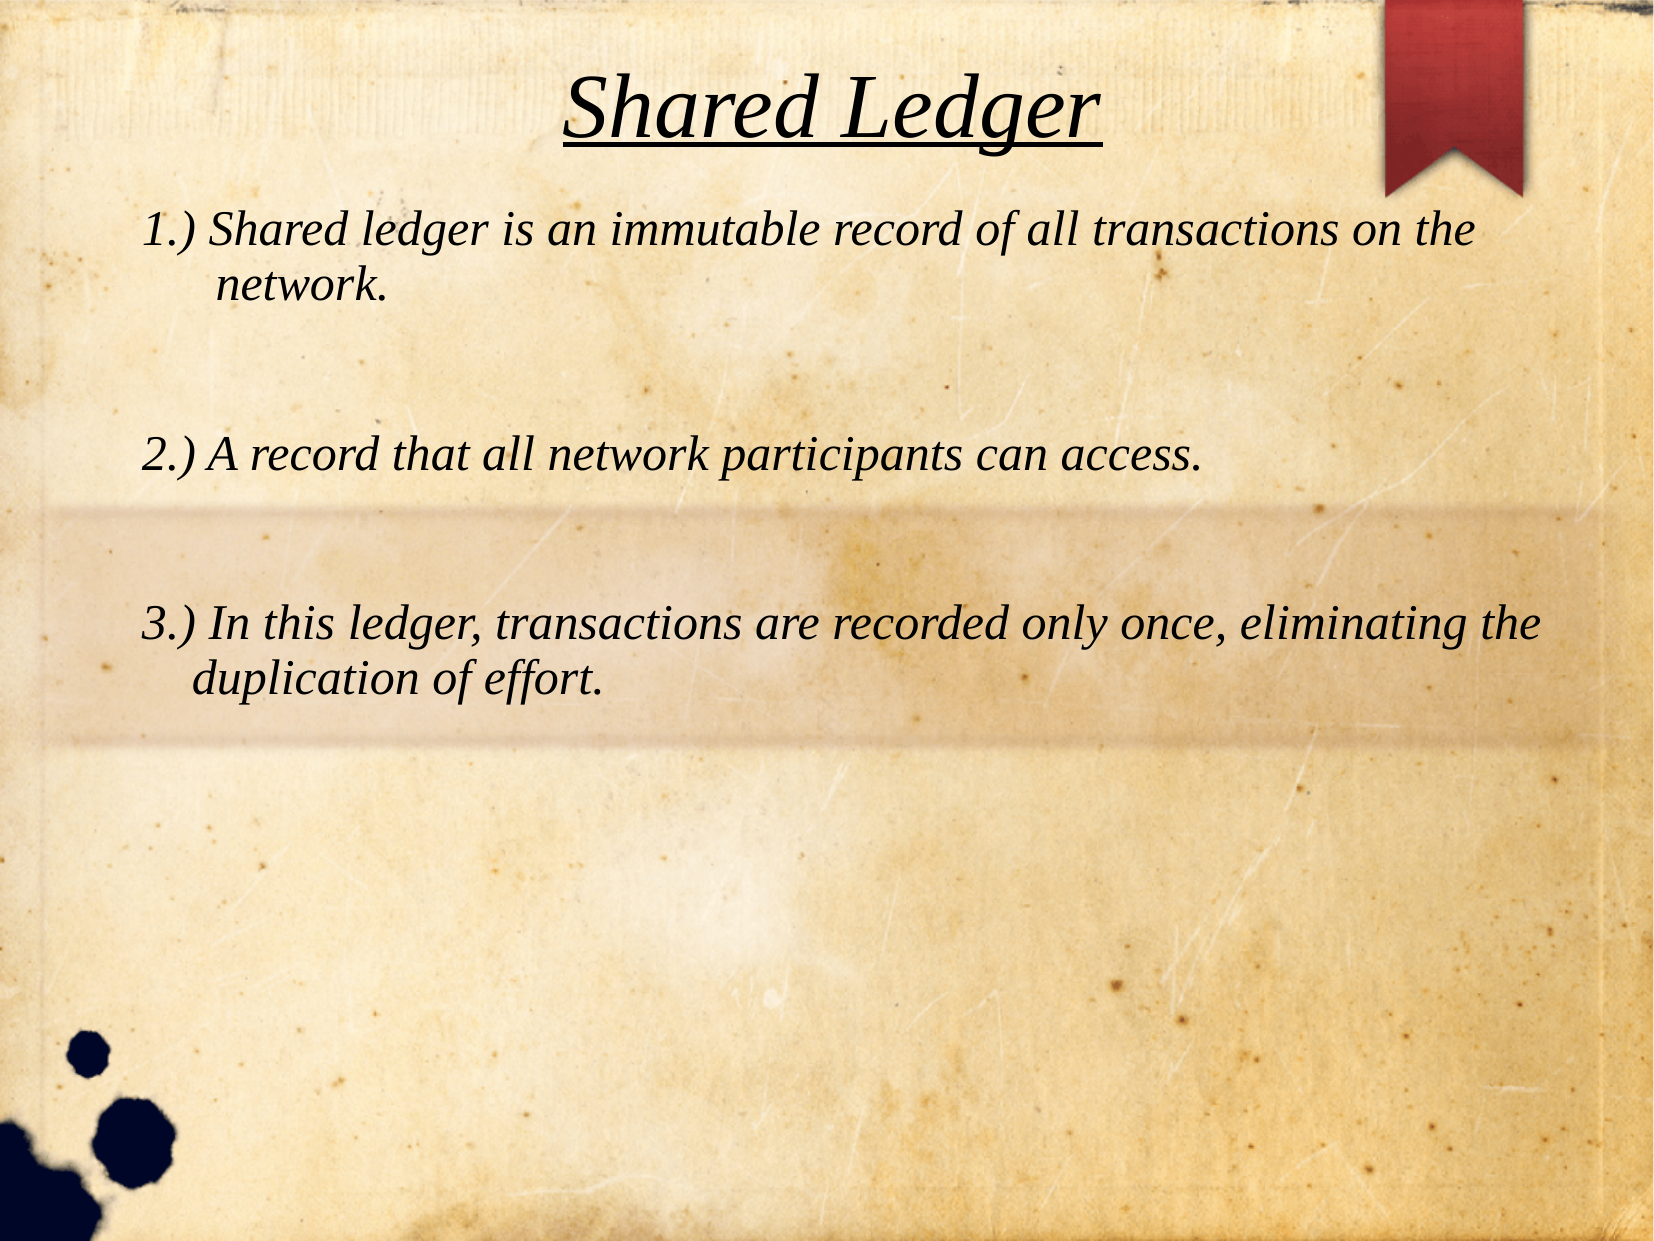

# Shared Ledger
1.) Shared ledger is an immutable record of all transactions on the 	 	network.
2.) A record that all network participants can access.
3.) In this ledger, transactions are recorded only once, eliminating the duplication of effort.